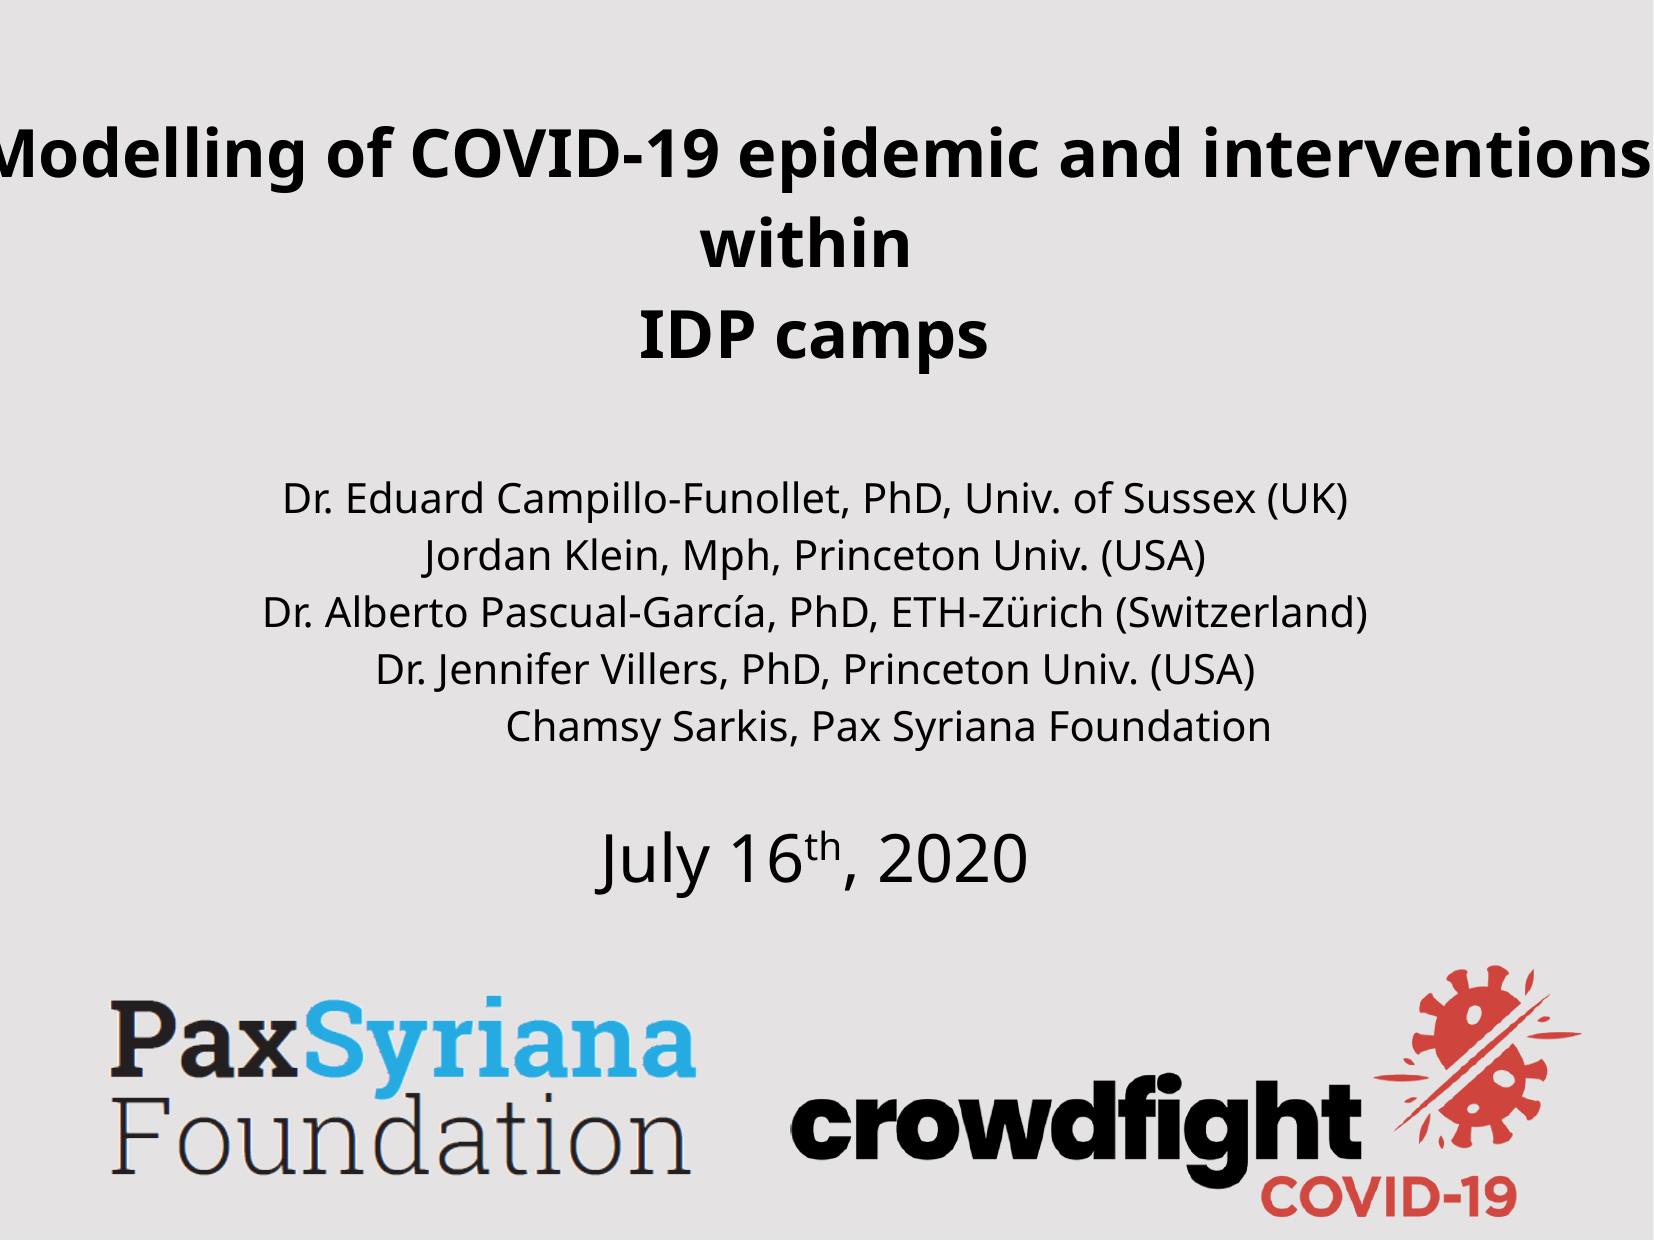

# Modelling of COVID-19 epidemic and interventions within
IDP camps
Dr. Eduard Campillo-Funollet, PhD, Univ. of Sussex (UK)
Jordan Klein, Mph, Princeton Univ. (USA)
Dr. Alberto Pascual-García, PhD, ETH-Zürich (Switzerland)
Dr. Jennifer Villers, PhD, Princeton Univ. (USA)
 	 	Chamsy Sarkis, Pax Syriana Foundation
July 16th, 2020